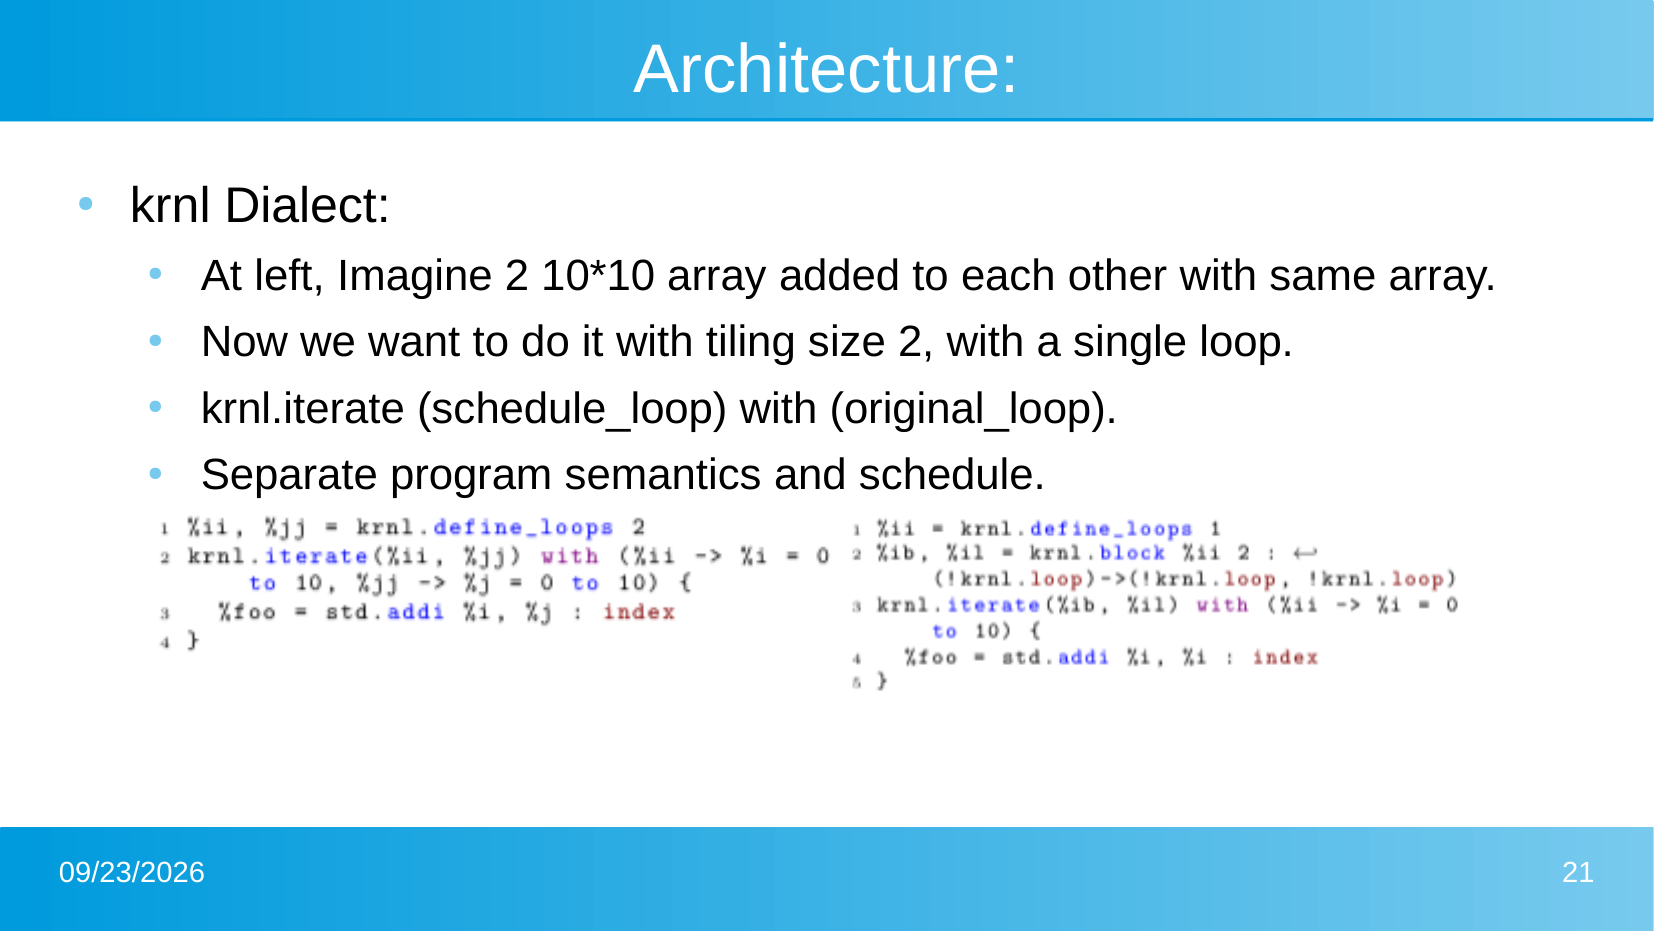

# Architecture:
krnl Dialect:
At left, Imagine 2 10*10 array added to each other with same array.
Now we want to do it with tiling size 2, with a single loop.
krnl.iterate (schedule_loop) with (original_loop).
Separate program semantics and schedule.
21